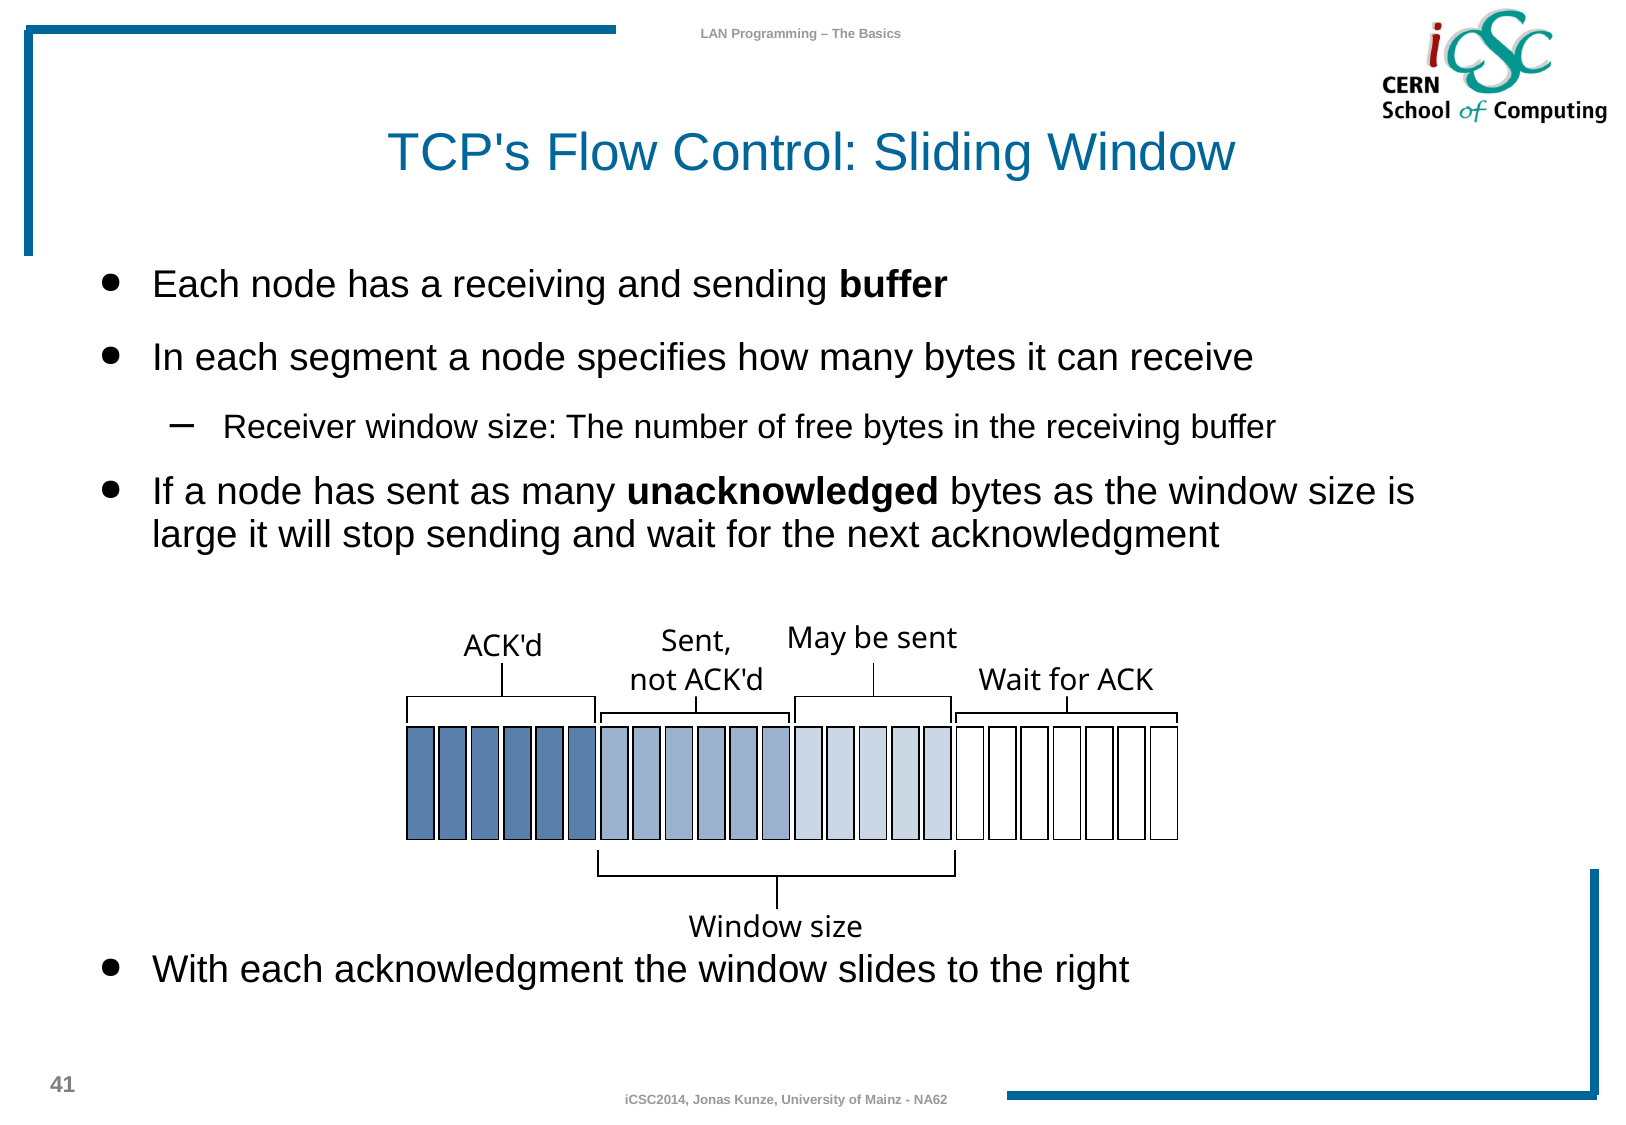

# TCP's Flow Control: Sliding Window
Each node has a receiving and sending buffer
In each segment a node specifies how many bytes it can receive
Receiver window size: The number of free bytes in the receiving buffer
If a node has sent as many unacknowledged bytes as the window size is large it will stop sending and wait for the next acknowledgment
With each acknowledgment the window slides to the right